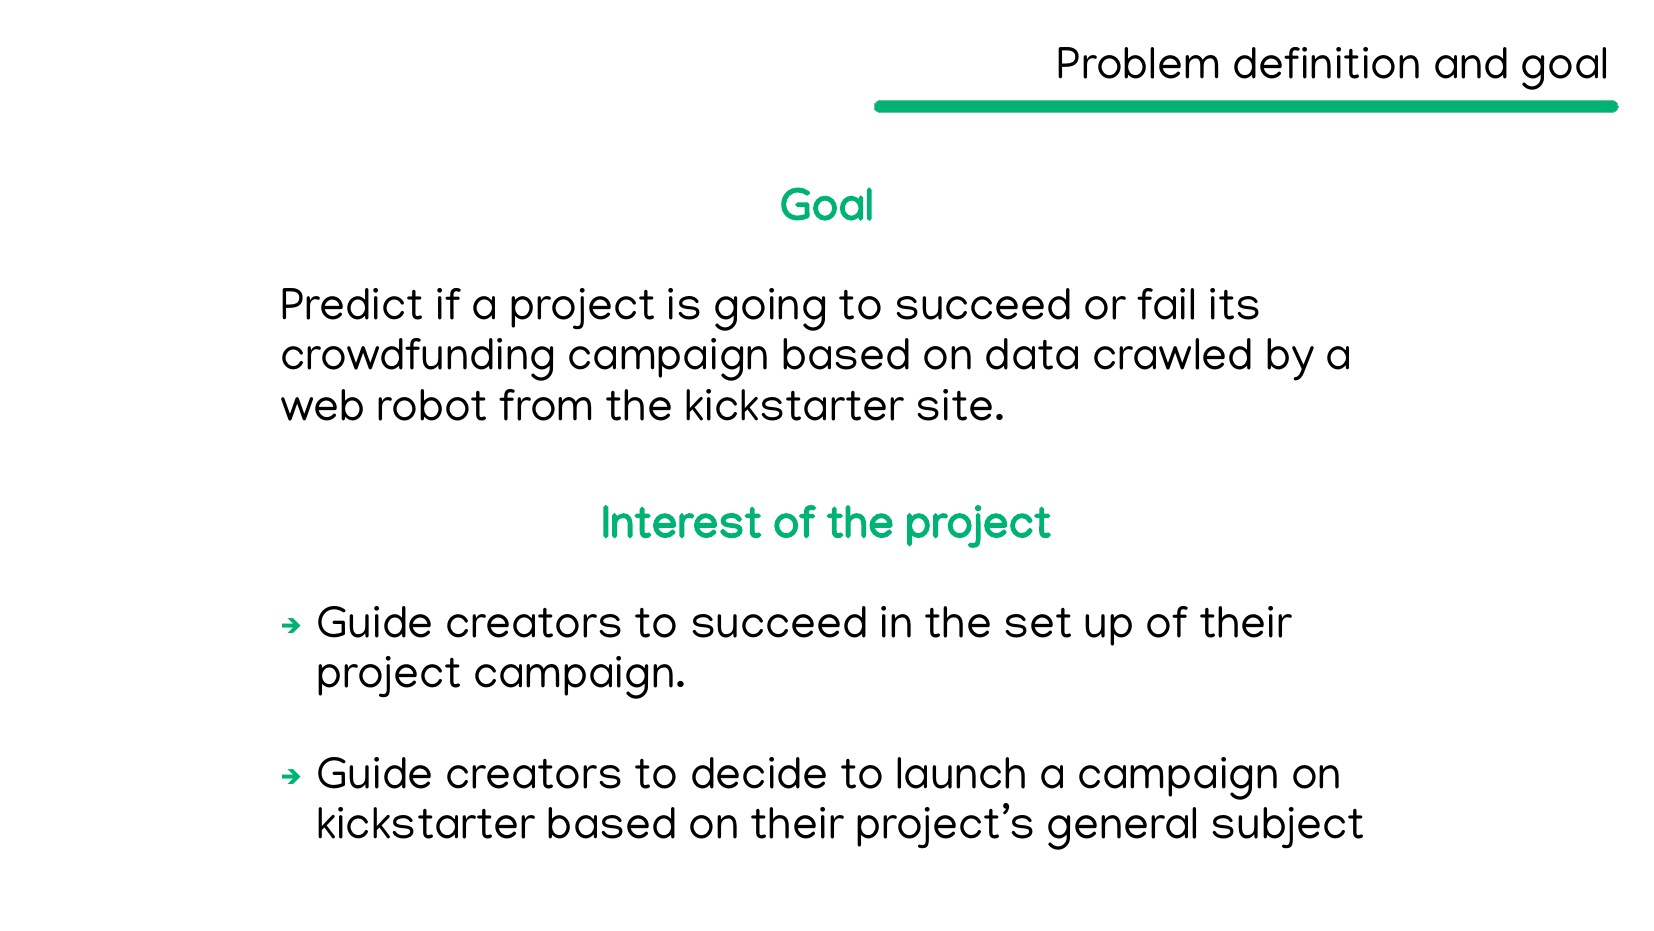

Problem definition and goal
Goal
Predict if a project is going to succeed or fail its crowdfunding campaign based on data crawled by a web robot from the kickstarter site.
Interest of the project
Guide creators to succeed in the set up of their project campaign.
Guide creators to decide to launch a campaign on kickstarter based on their project’s general subject